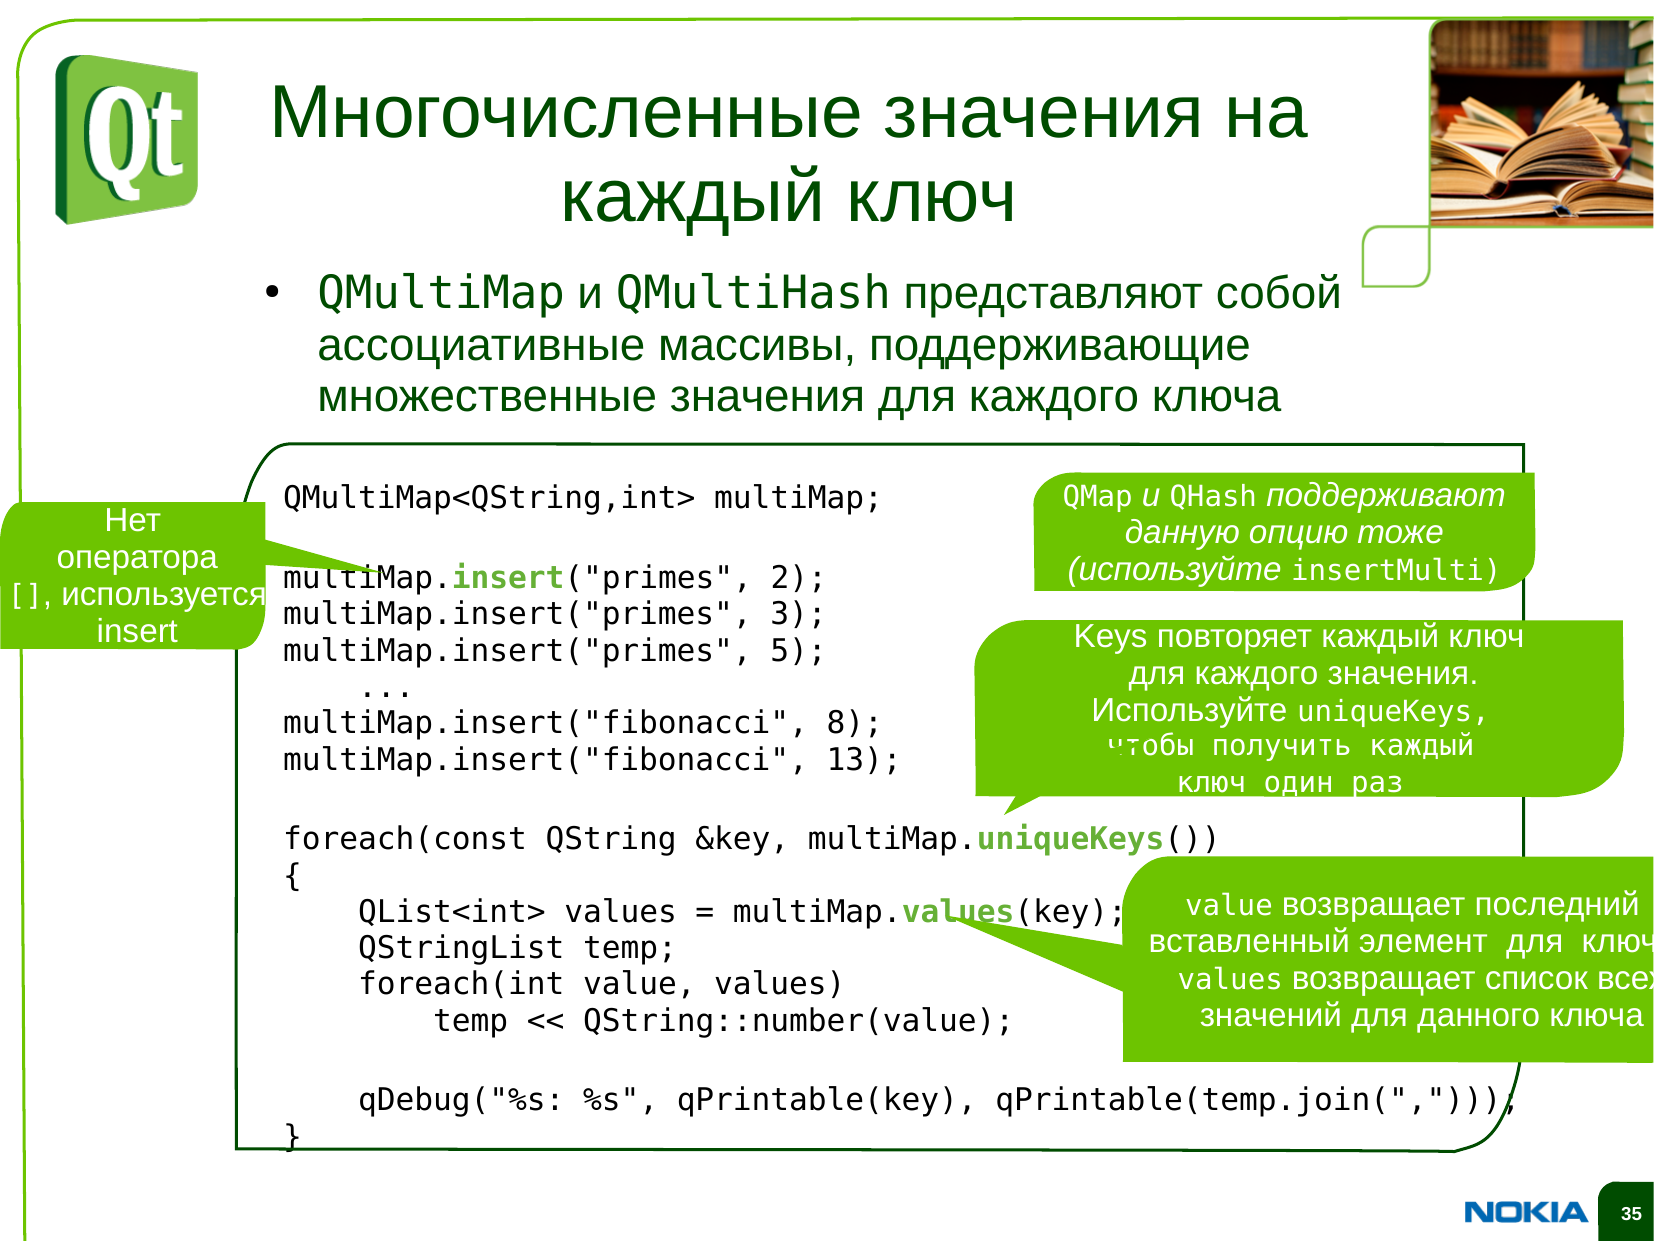

# Многочисленные значения на каждый ключ
QMultiMap и QMultiHash представляют собой ассоциативные массивы, поддерживающие множественные значения для каждого ключа
QMultiMap<QString,int> multiMap;
multiMap.insert("primes", 2);
multiMap.insert("primes", 3);
multiMap.insert("primes", 5);
 ...
multiMap.insert("fibonacci", 8);
multiMap.insert("fibonacci", 13);
foreach(const QString &key, multiMap.uniqueKeys())
{
 QList<int> values = multiMap.values(key);
 QStringList temp;
 foreach(int value, values)
 temp << QString::number(value);
 qDebug("%s: %s", qPrintable(key), qPrintable(temp.join(",")));
}
QMap и QHash поддерживают
 данную опцию тоже
(используйте insertMulti)
Нет
 оператора
 [], используется
 insert
Keys повторяет каждый ключ
 для каждого значения.
Используйте uniqueKeys,
чтобы получить каждый
ключ один раз
value возвращает последний
вставленный элемент для ключа,
 values возвращает список всех
 значений для данного ключа